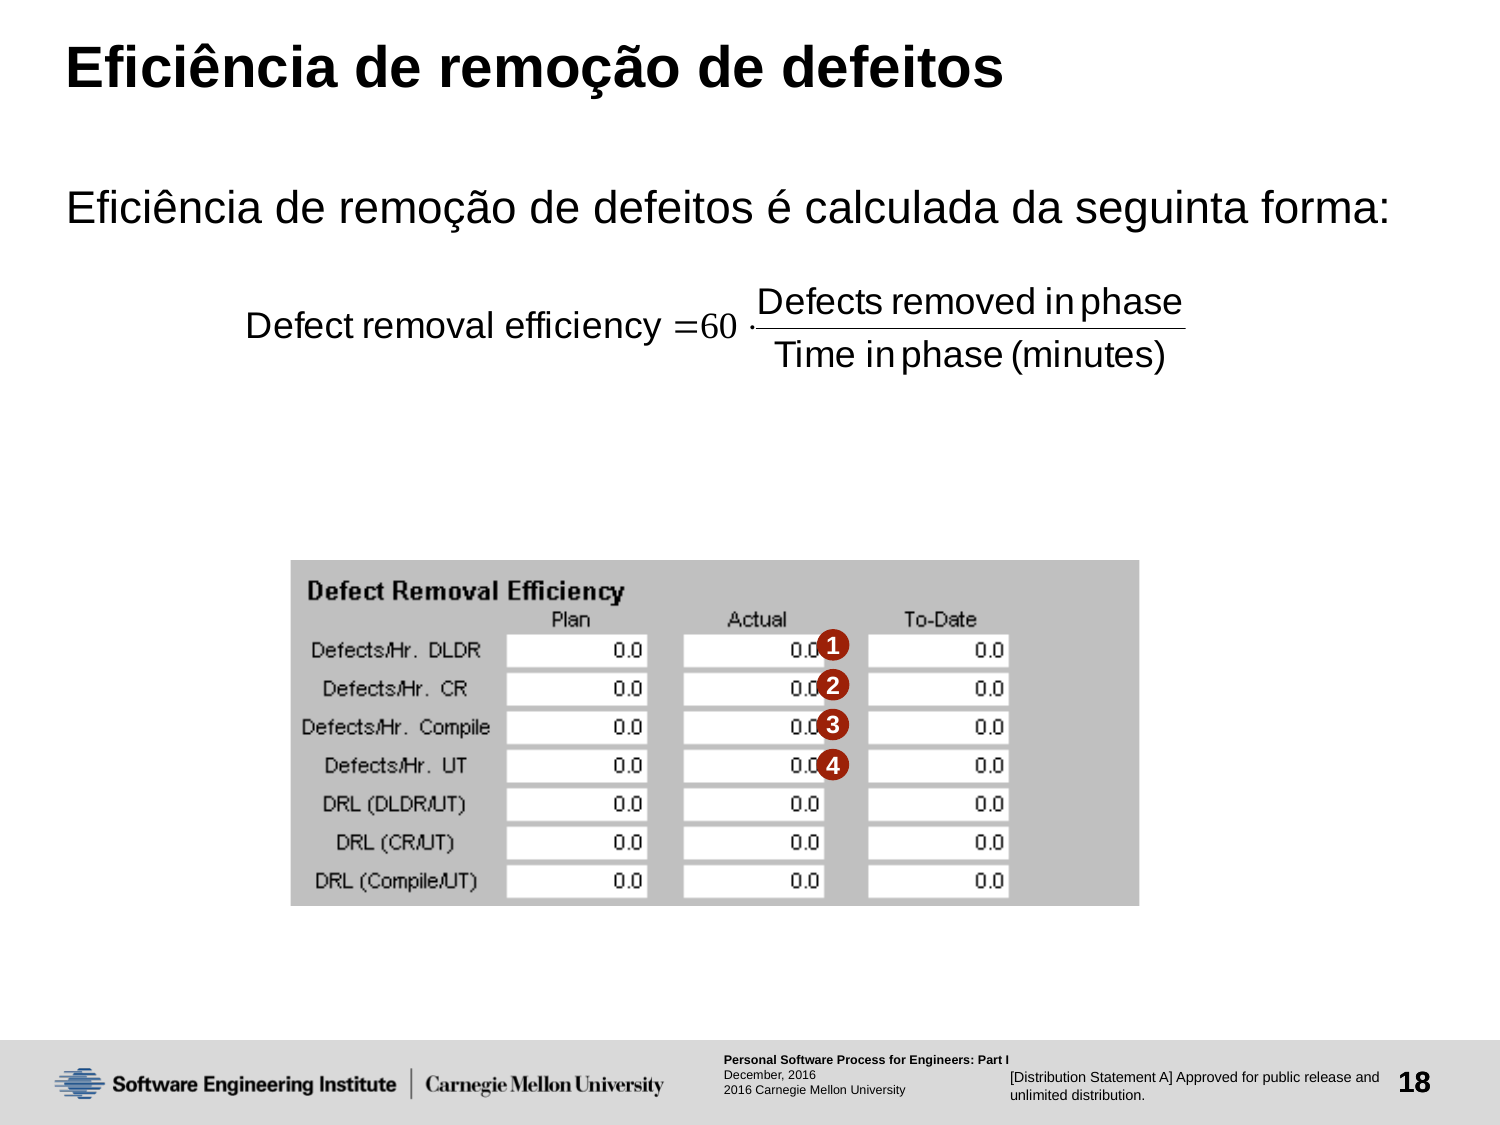

# Eficiência de remoção de defeitos
Eficiência de remoção de defeitos é calculada da seguinta forma: